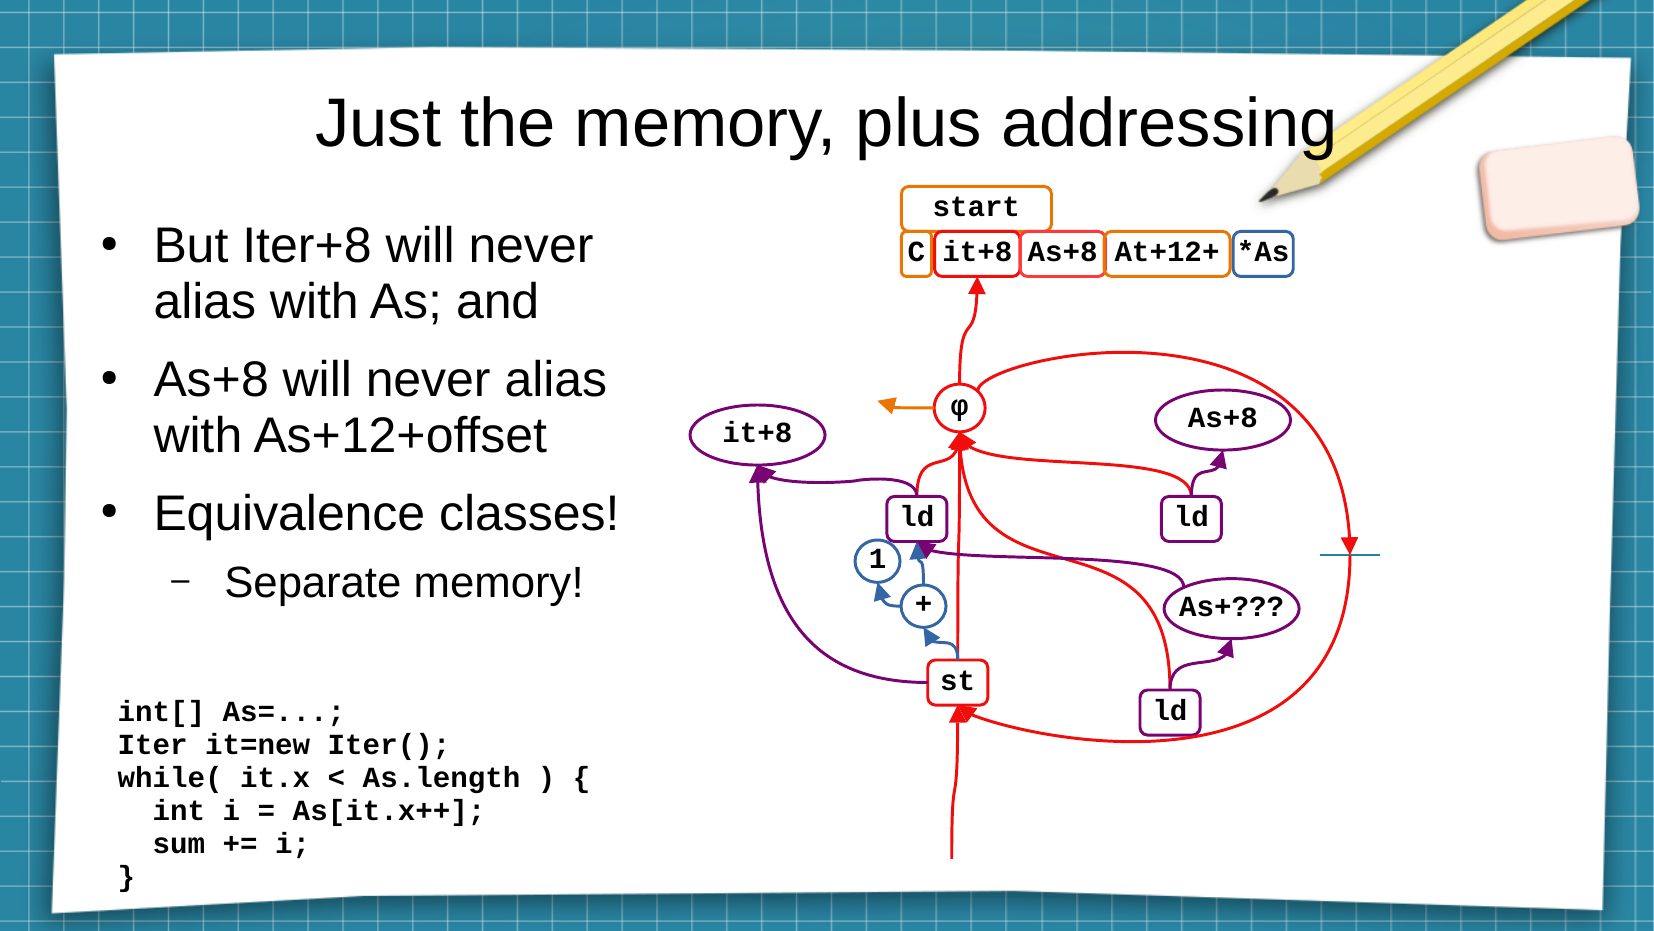

# Just the memory, plus addressing
start
But Iter+8 will never alias with As; and
As+8 will never alias with As+12+offset
Equivalence classes!
Separate memory!
C
it+8
At+12+
*As
As+8
φ
As+8
it+8
ld
ld
1
As+???
+
st
int[] As=...;
Iter it=new Iter();
while( it.x < As.length ) {
 int i = As[it.x++];
 sum += i;
}
ld